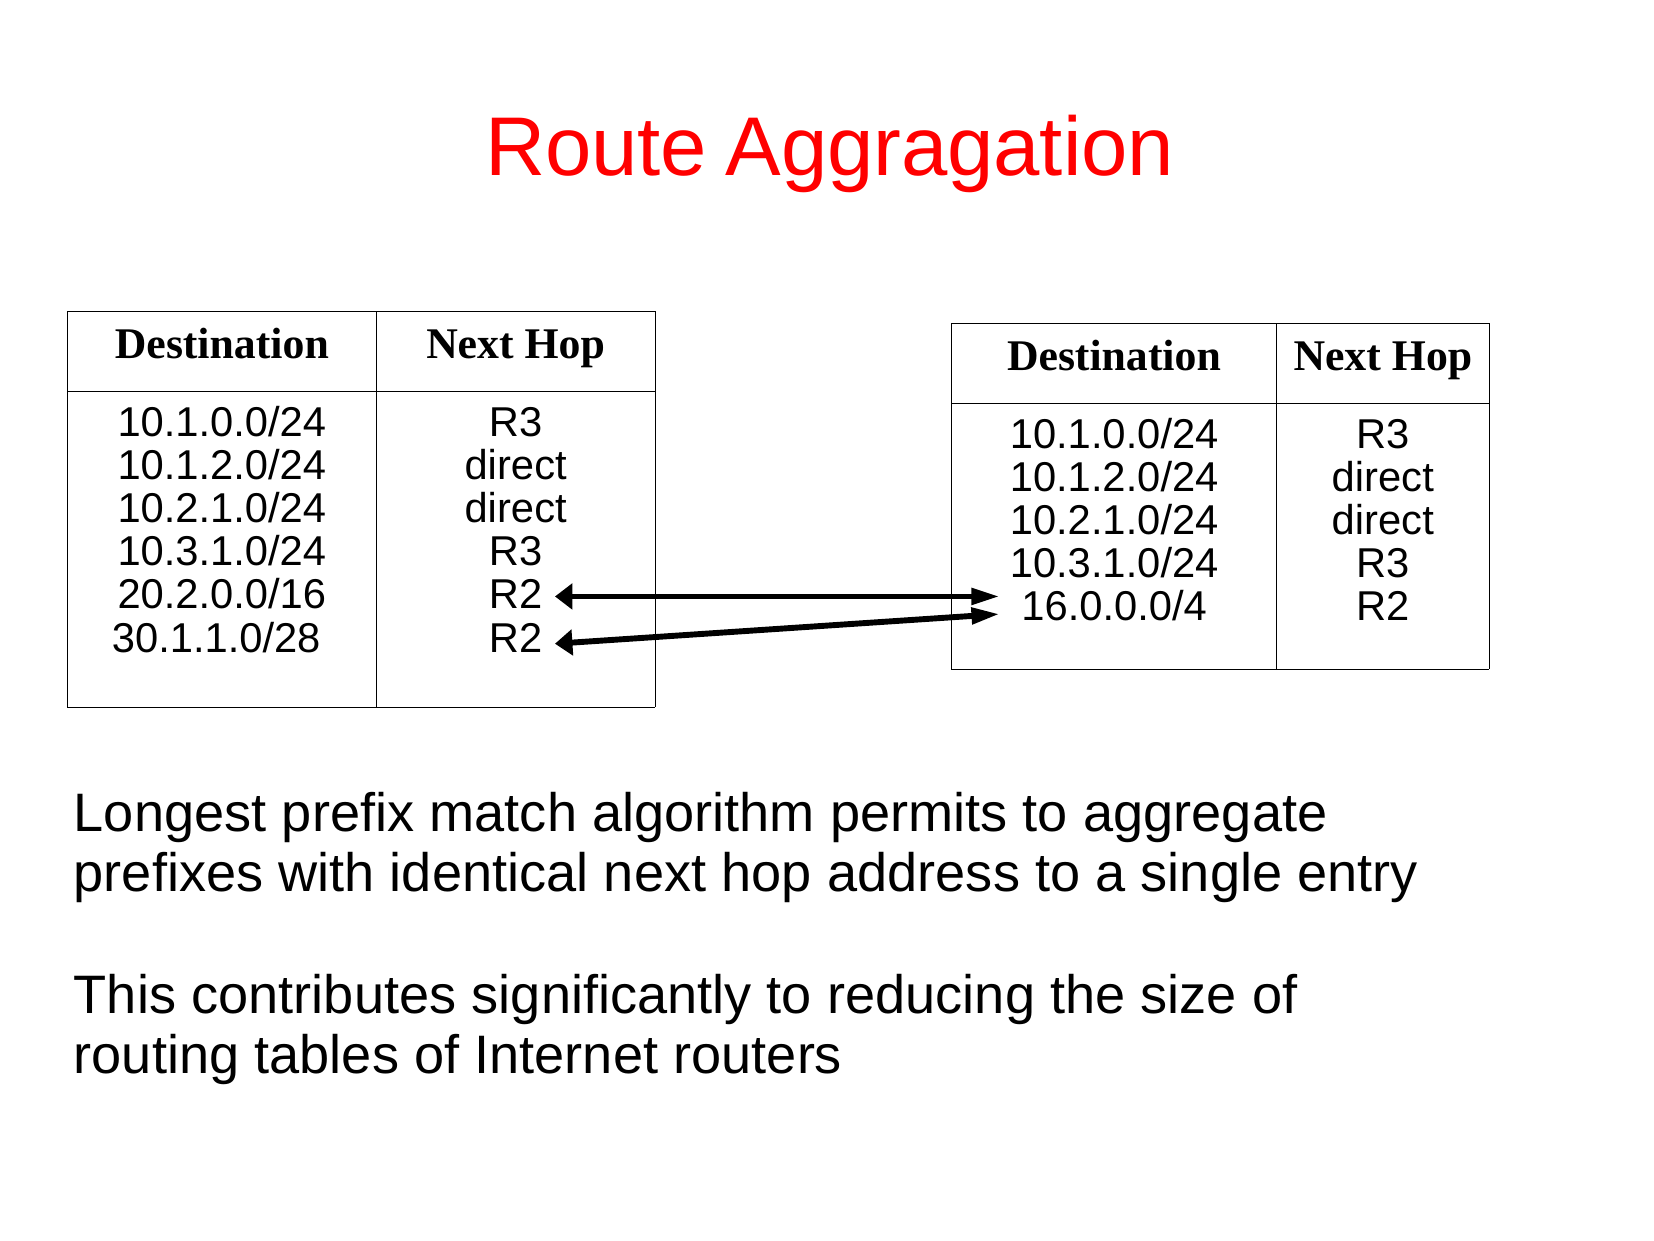

# Route Aggragation
| Destination | Next Hop |
| --- | --- |
| 10.1.0.0/24 10.1.2.0/24 10.2.1.0/24 10.3.1.0/24 20.2.0.0/16 30.1.1.0/28 | R3 direct direct R3 R2 R2 |
| Destination | Next Hop |
| --- | --- |
| 10.1.0.0/24 10.1.2.0/24 10.2.1.0/24 10.3.1.0/24 16.0.0.0/4 | R3 direct direct R3 R2 |
Longest prefix match algorithm permits to aggregate prefixes with identical next hop address to a single entry
This contributes significantly to reducing the size of routing tables of Internet routers